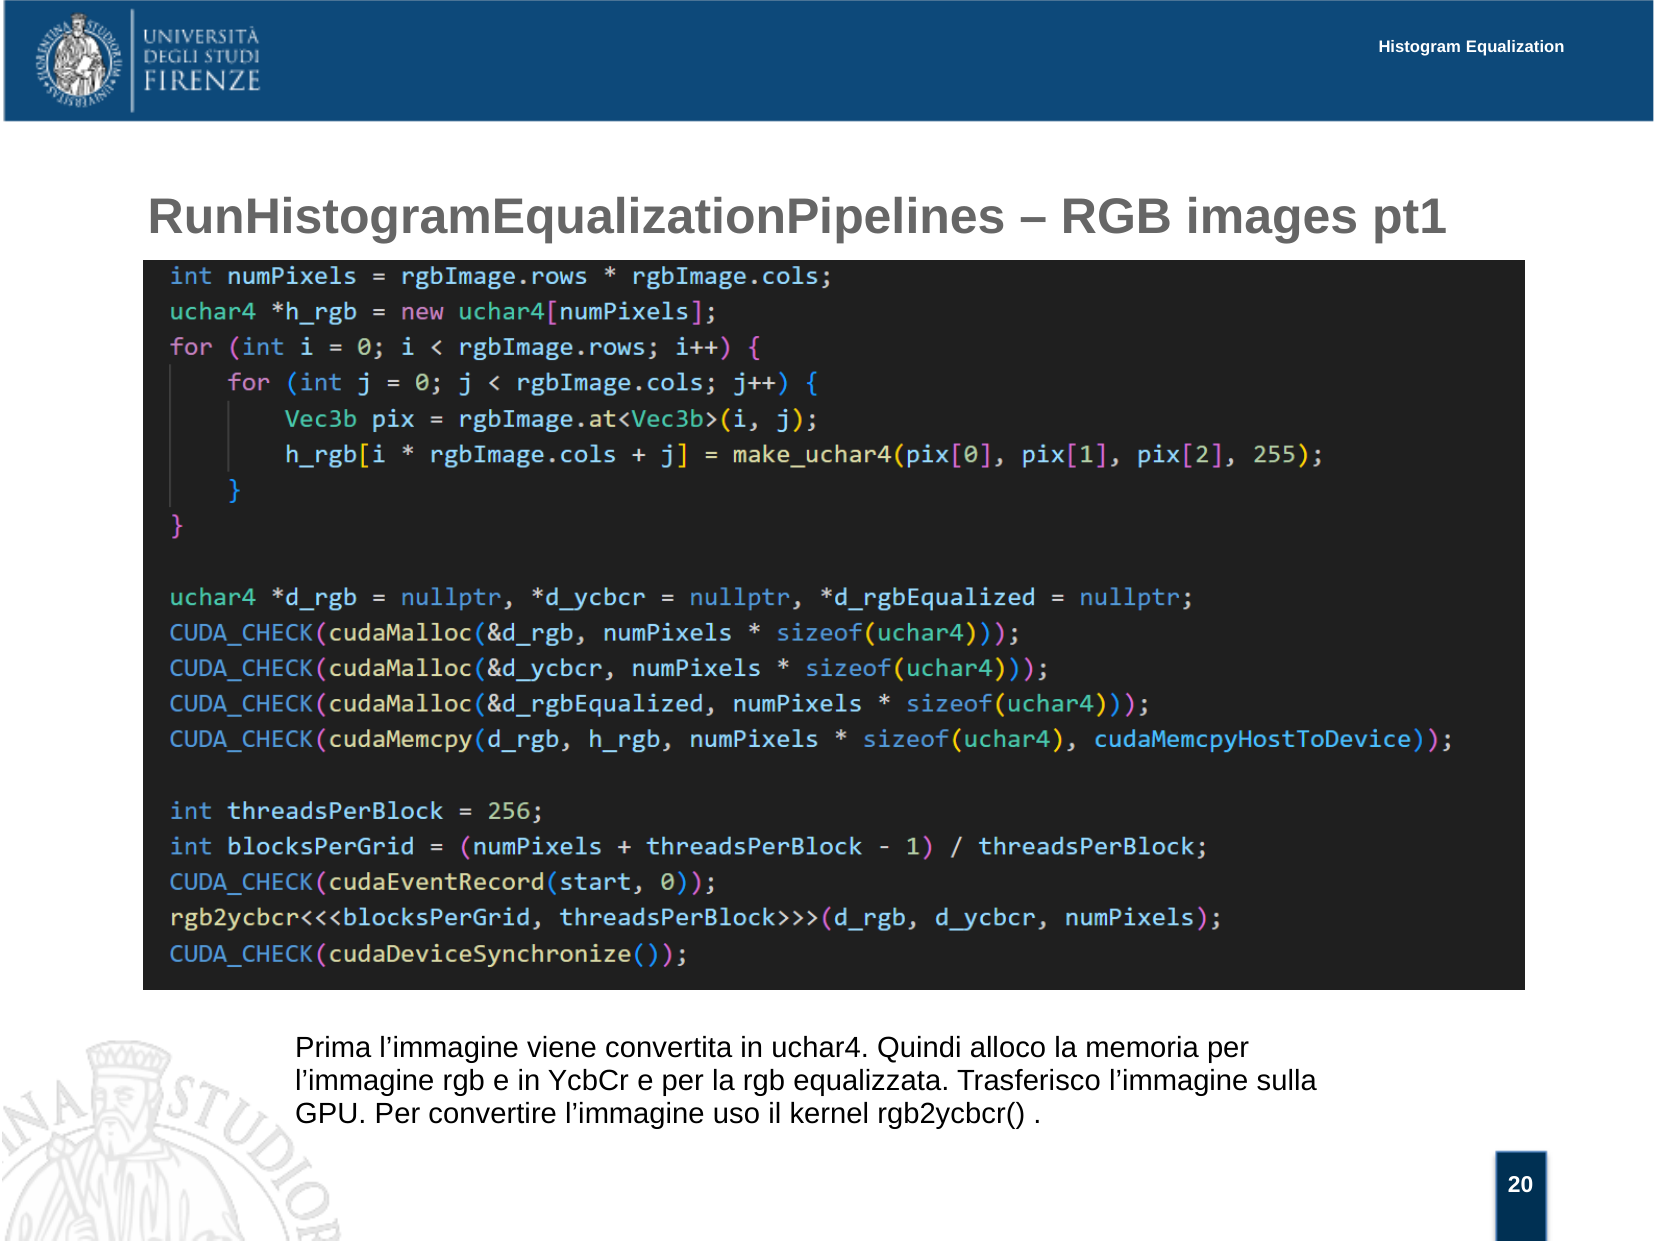

Histogram Equalization
RunHistogramEqualizationPipelines – RGB images pt1
Prima l’immagine viene convertita in uchar4. Quindi alloco la memoria per l’immagine rgb e in YcbCr e per la rgb equalizzata. Trasferisco l’immagine sulla GPU. Per convertire l’immagine uso il kernel rgb2ycbcr() .
20